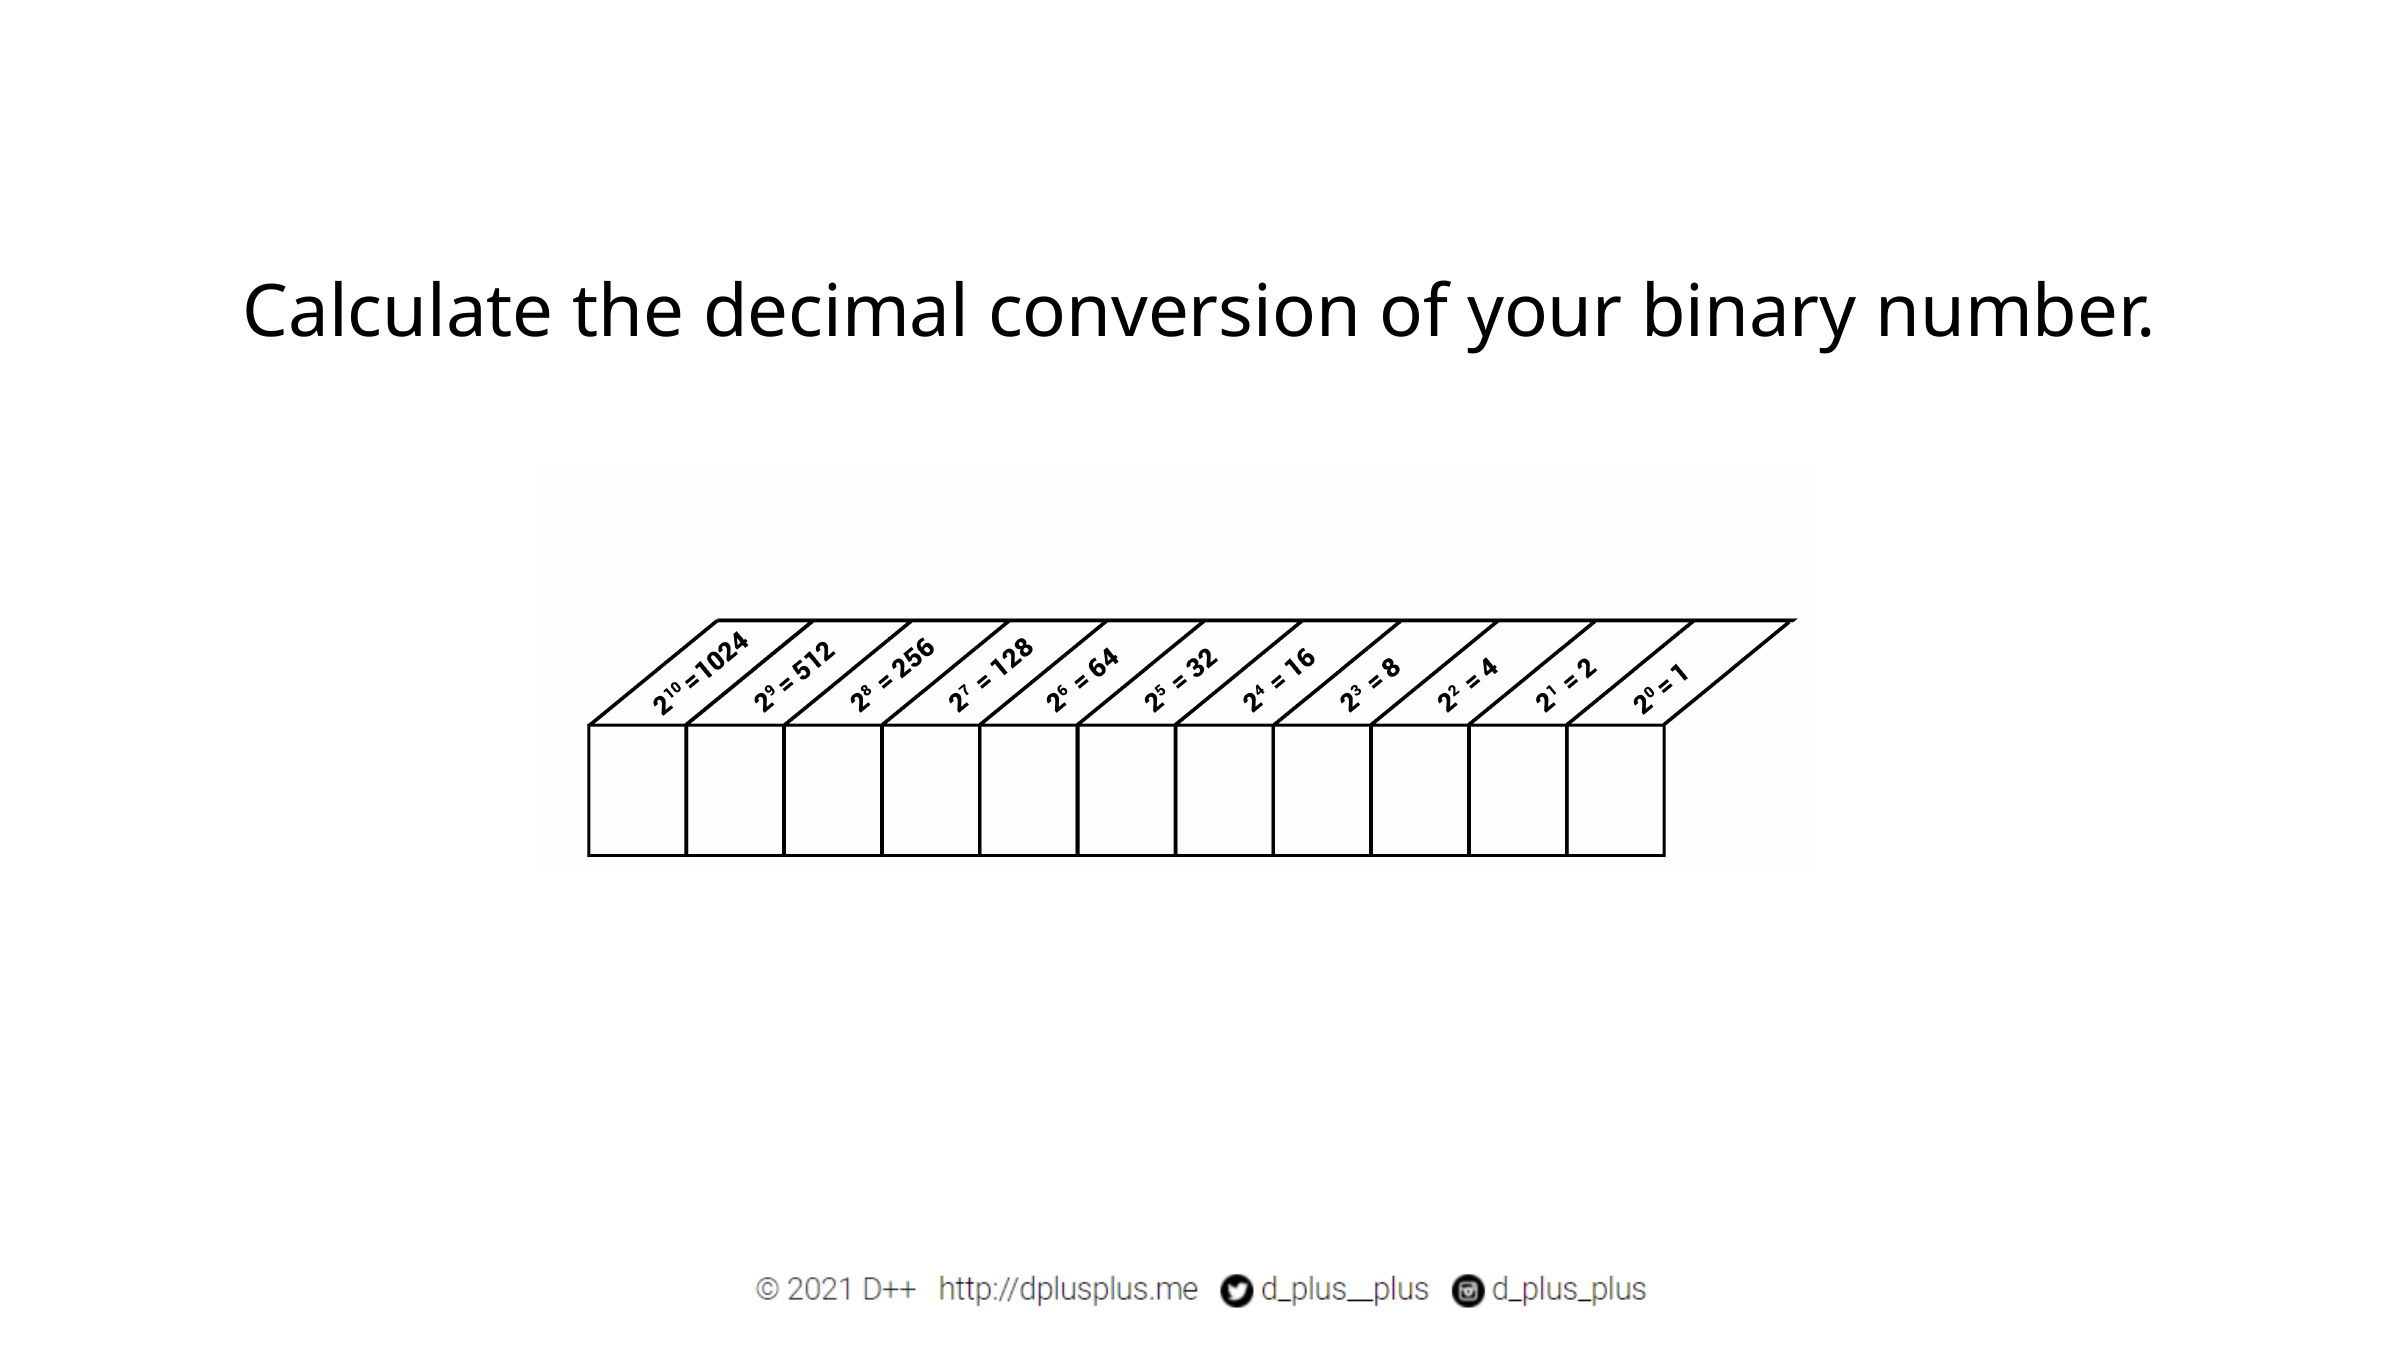

# Calculate the decimal conversion of your binary number.